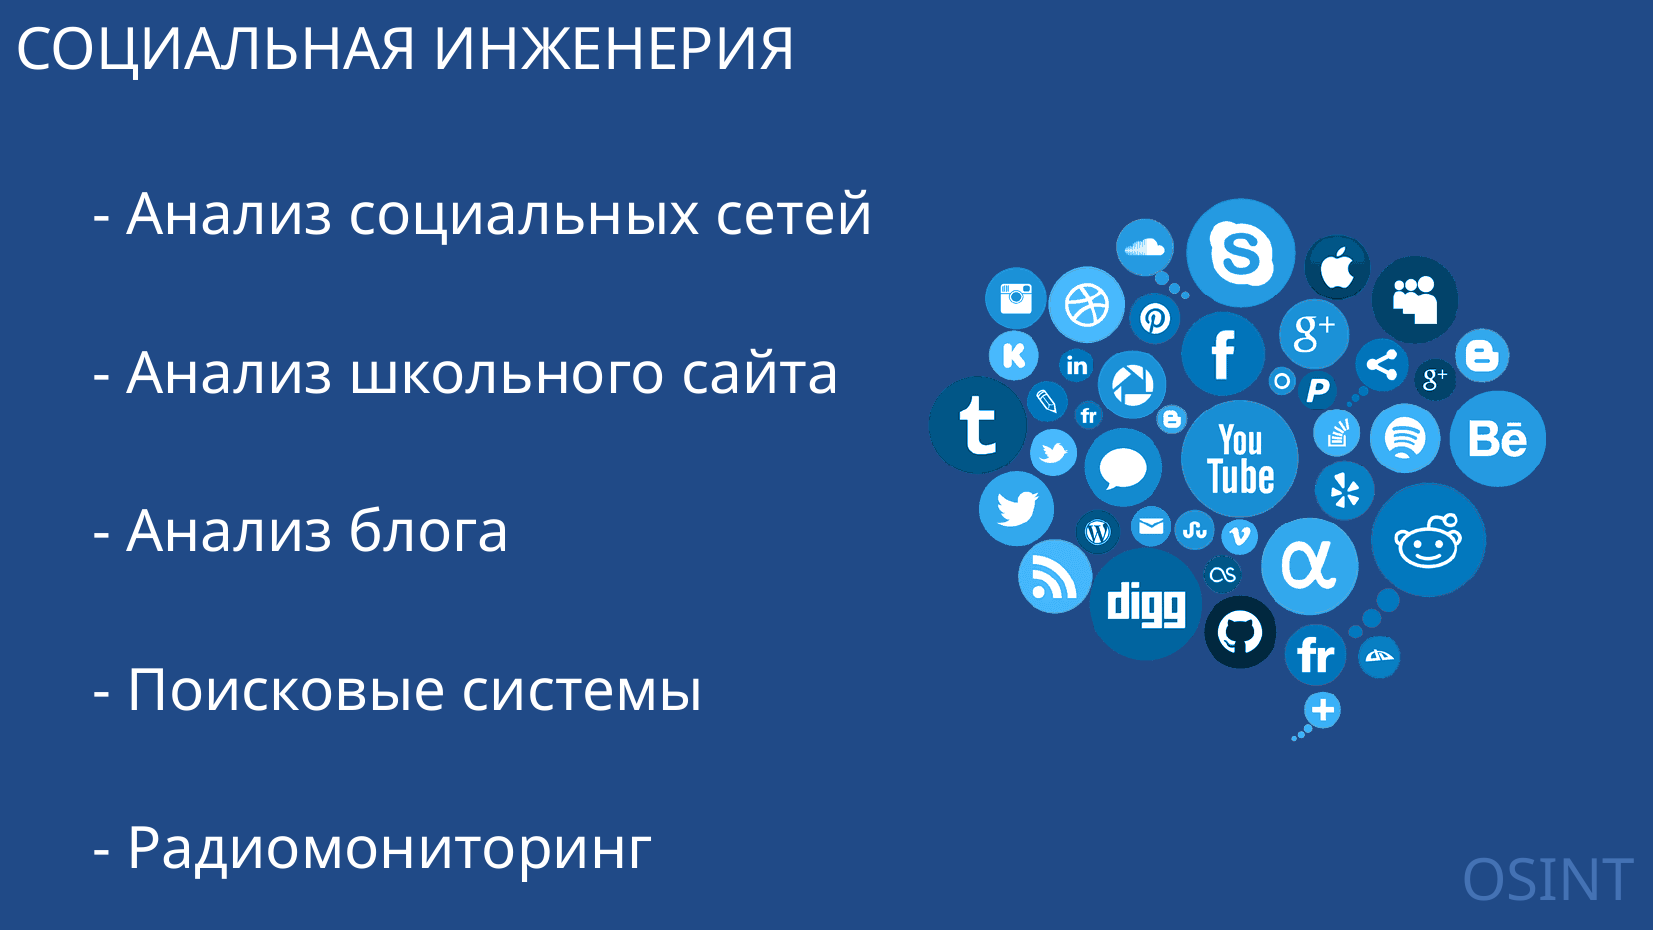

СОЦИАЛЬНАЯ ИНЖЕНЕРИЯ
- Анализ социальных сетей
- Анализ школьного сайта
- Анализ блога
- Поисковые системы
- Радиомониторинг
OSINT